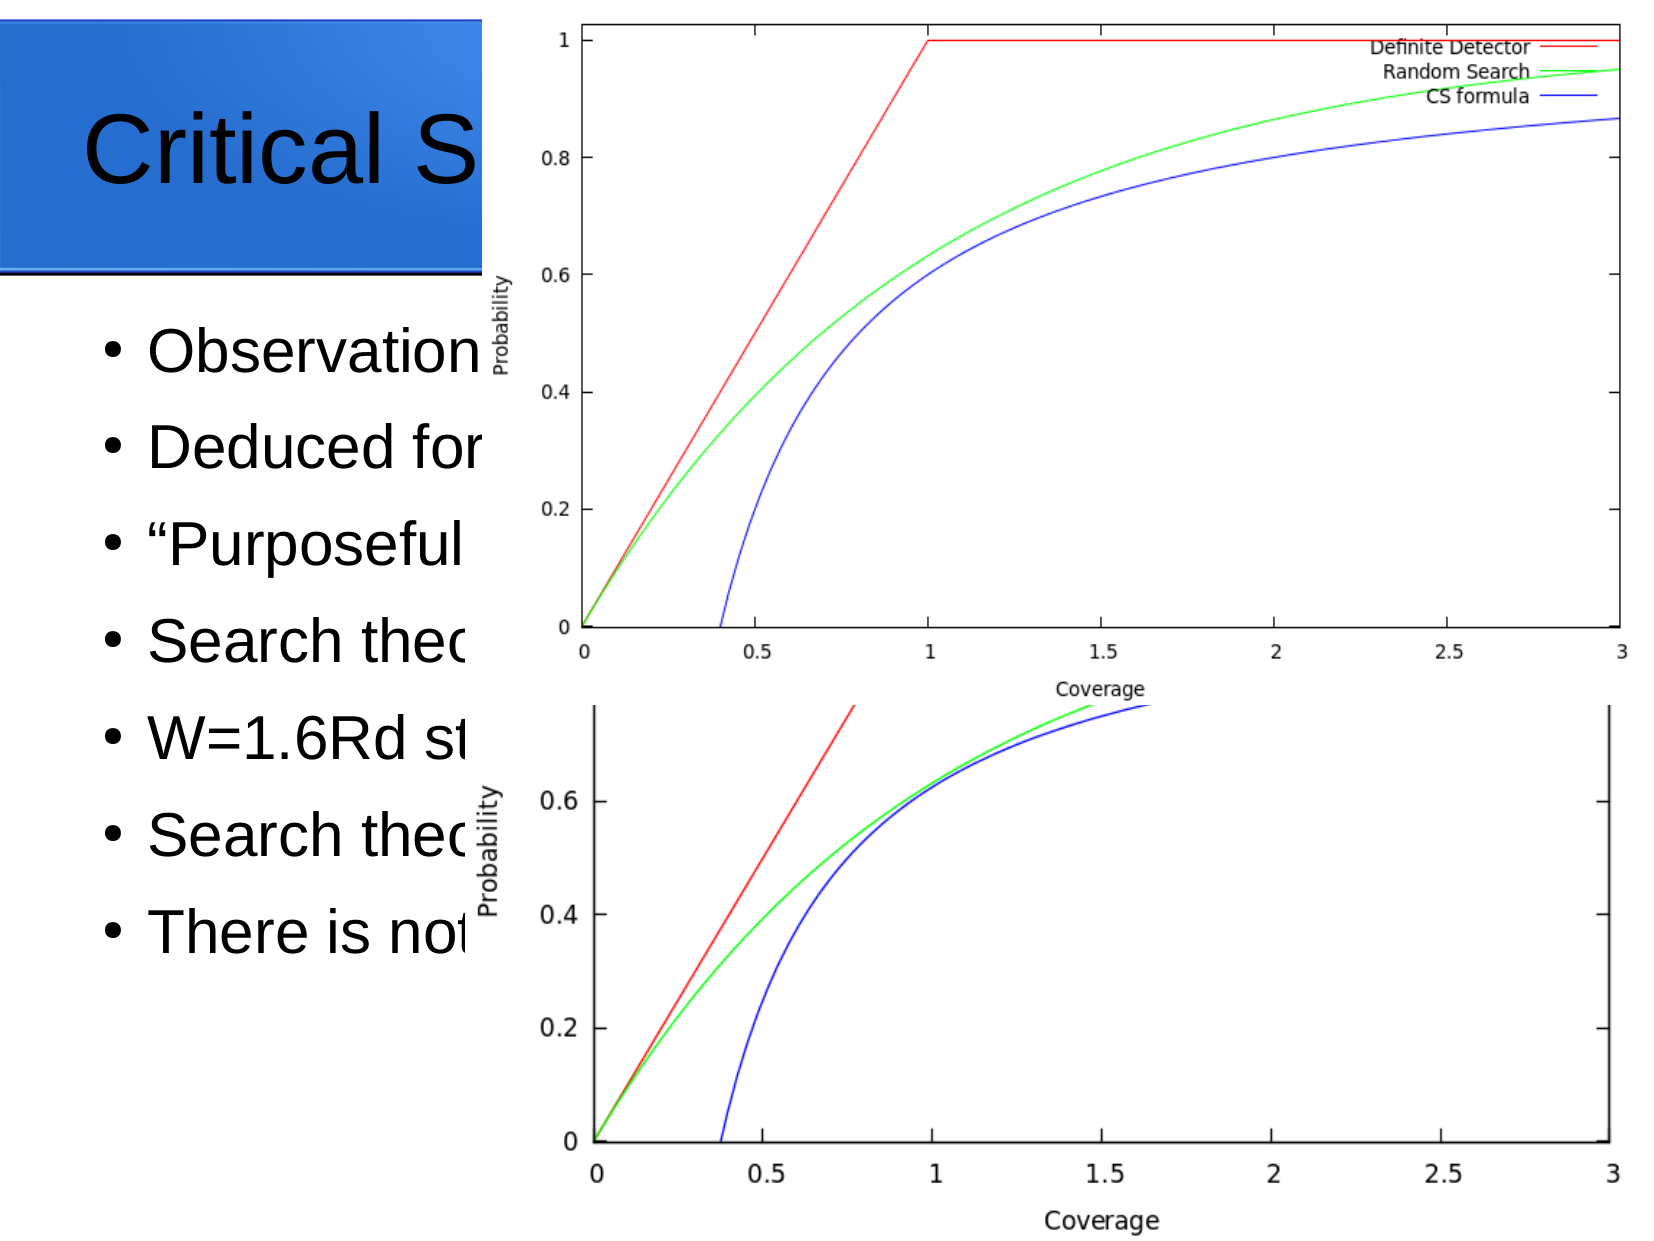

# Critical Separation
Observation: 50% POD spaced 2*Rd
Deduced formula POD vs. Spacing: BAD!
“Purposeful wandering” – invalidates both
Search theory predicts observation if W=1.5*Rd
W=1.6Rd still close to 50%
Search theory provides more usable prediction
There is nothing “critical” about “critical separation!”